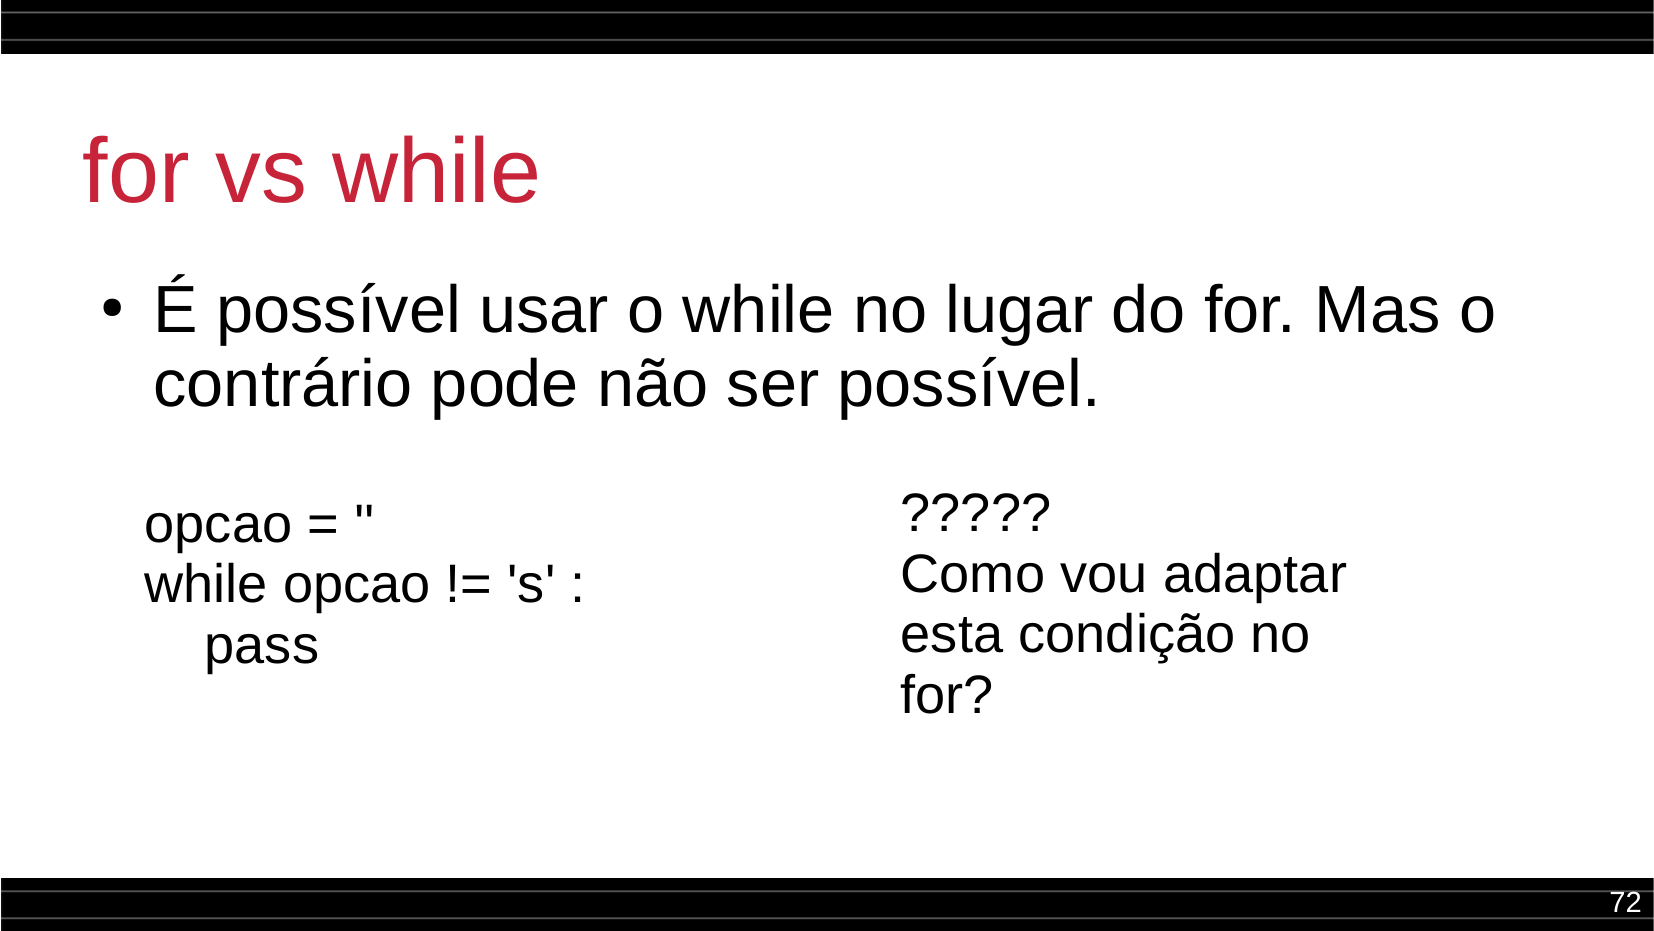

# for vs while
É possível usar o while no lugar do for. Mas o contrário pode não ser possível.
?????
Como vou adaptar esta condição no for?
opcao = ''
while opcao != 's' :
 pass